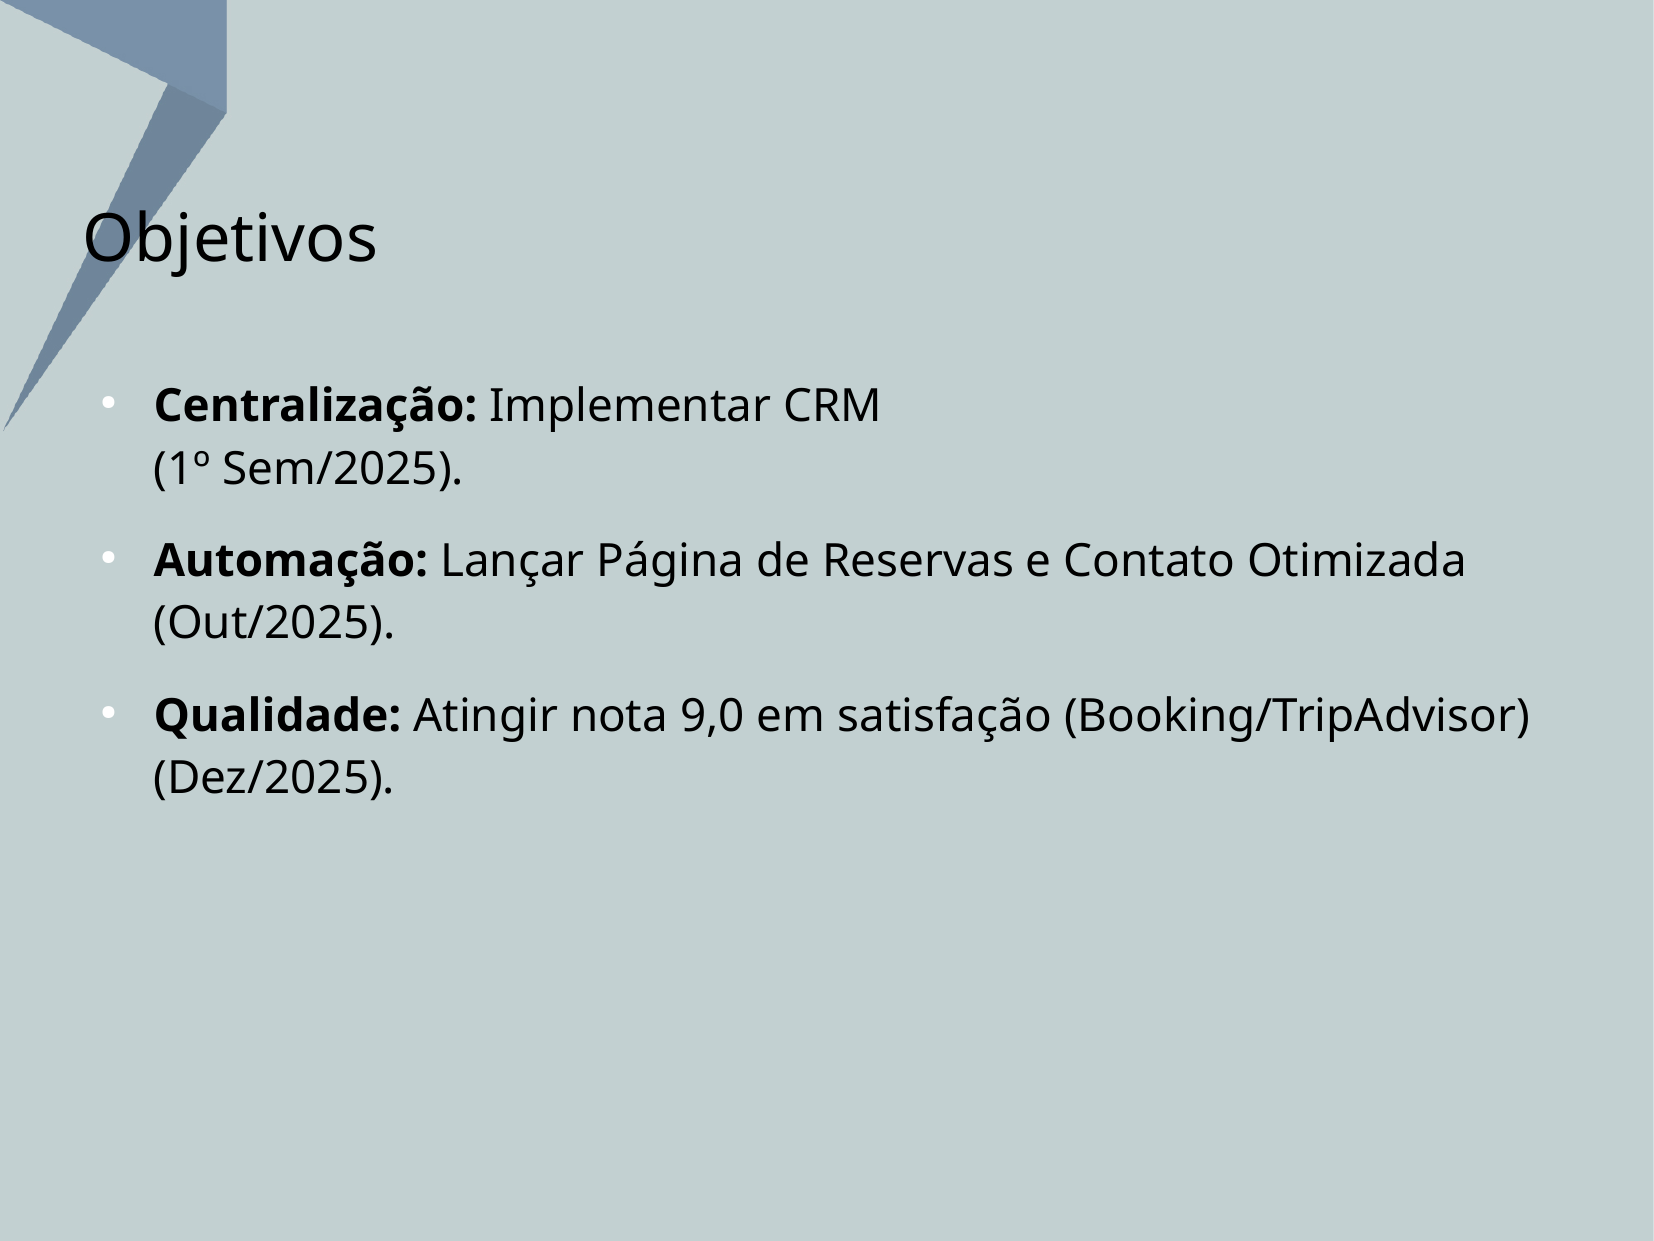

# Objetivos
Centralização: Implementar CRM
(1º Sem/2025).
Automação: Lançar Página de Reservas e Contato Otimizada
(Out/2025).
Qualidade: Atingir nota 9,0 em satisfação (Booking/TripAdvisor) (Dez/2025).